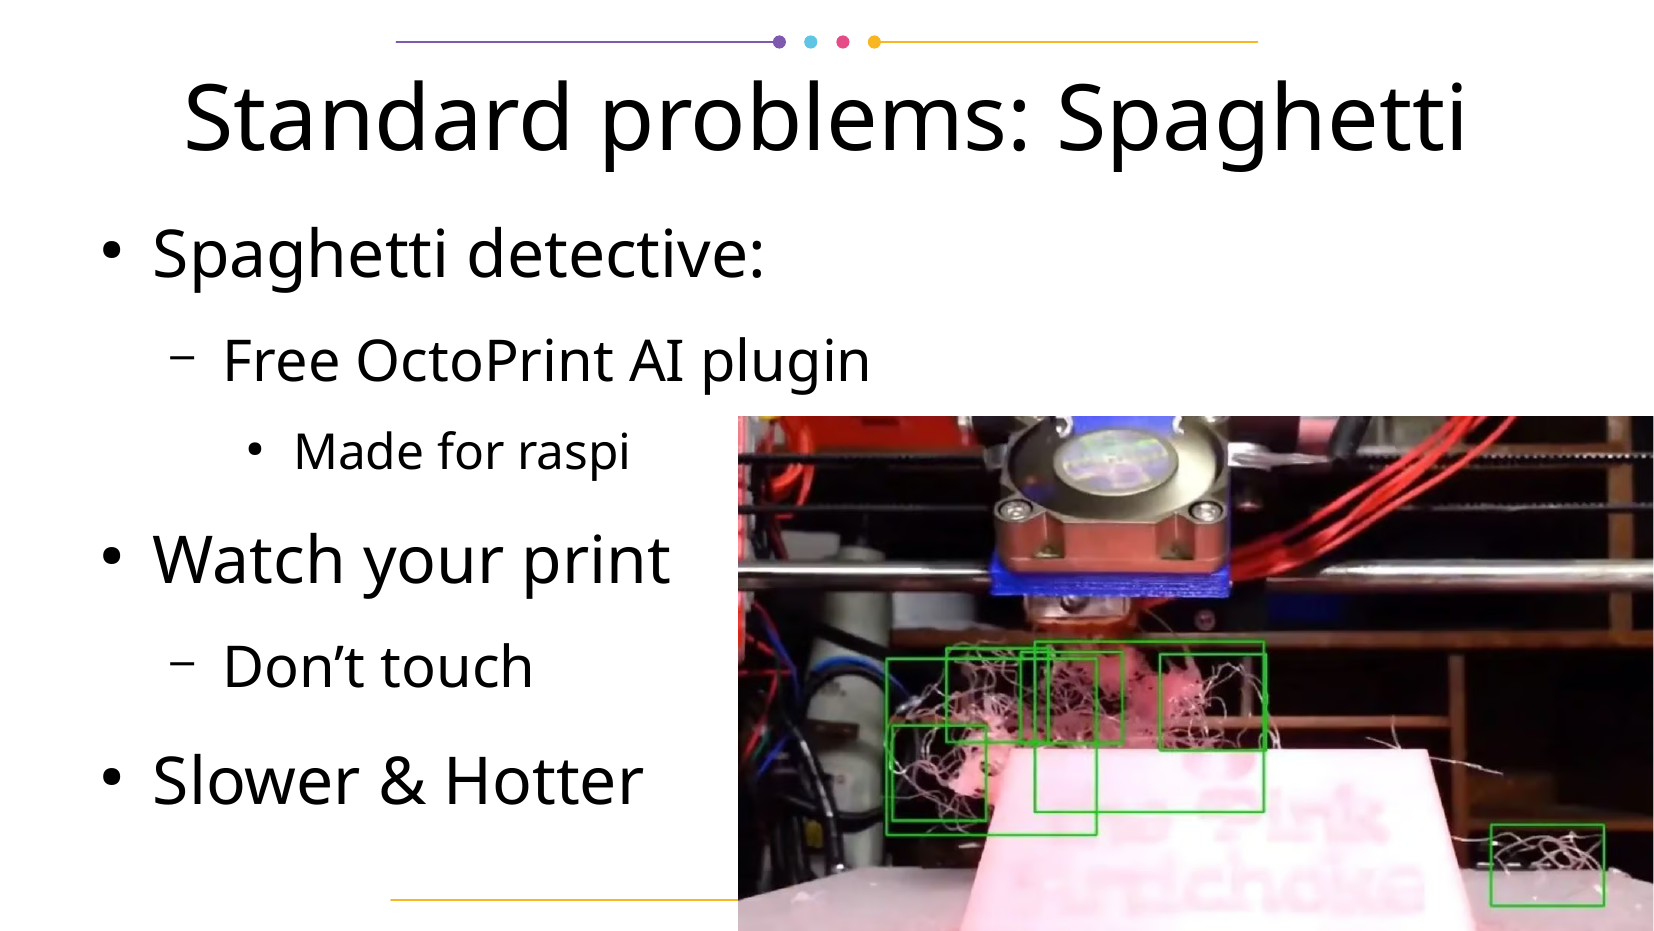

# Standard problems: Spaghetti
Spaghetti detective:
Free OctoPrint AI plugin
Made for raspi
Watch your print
Don’t touch
Slower & Hotter